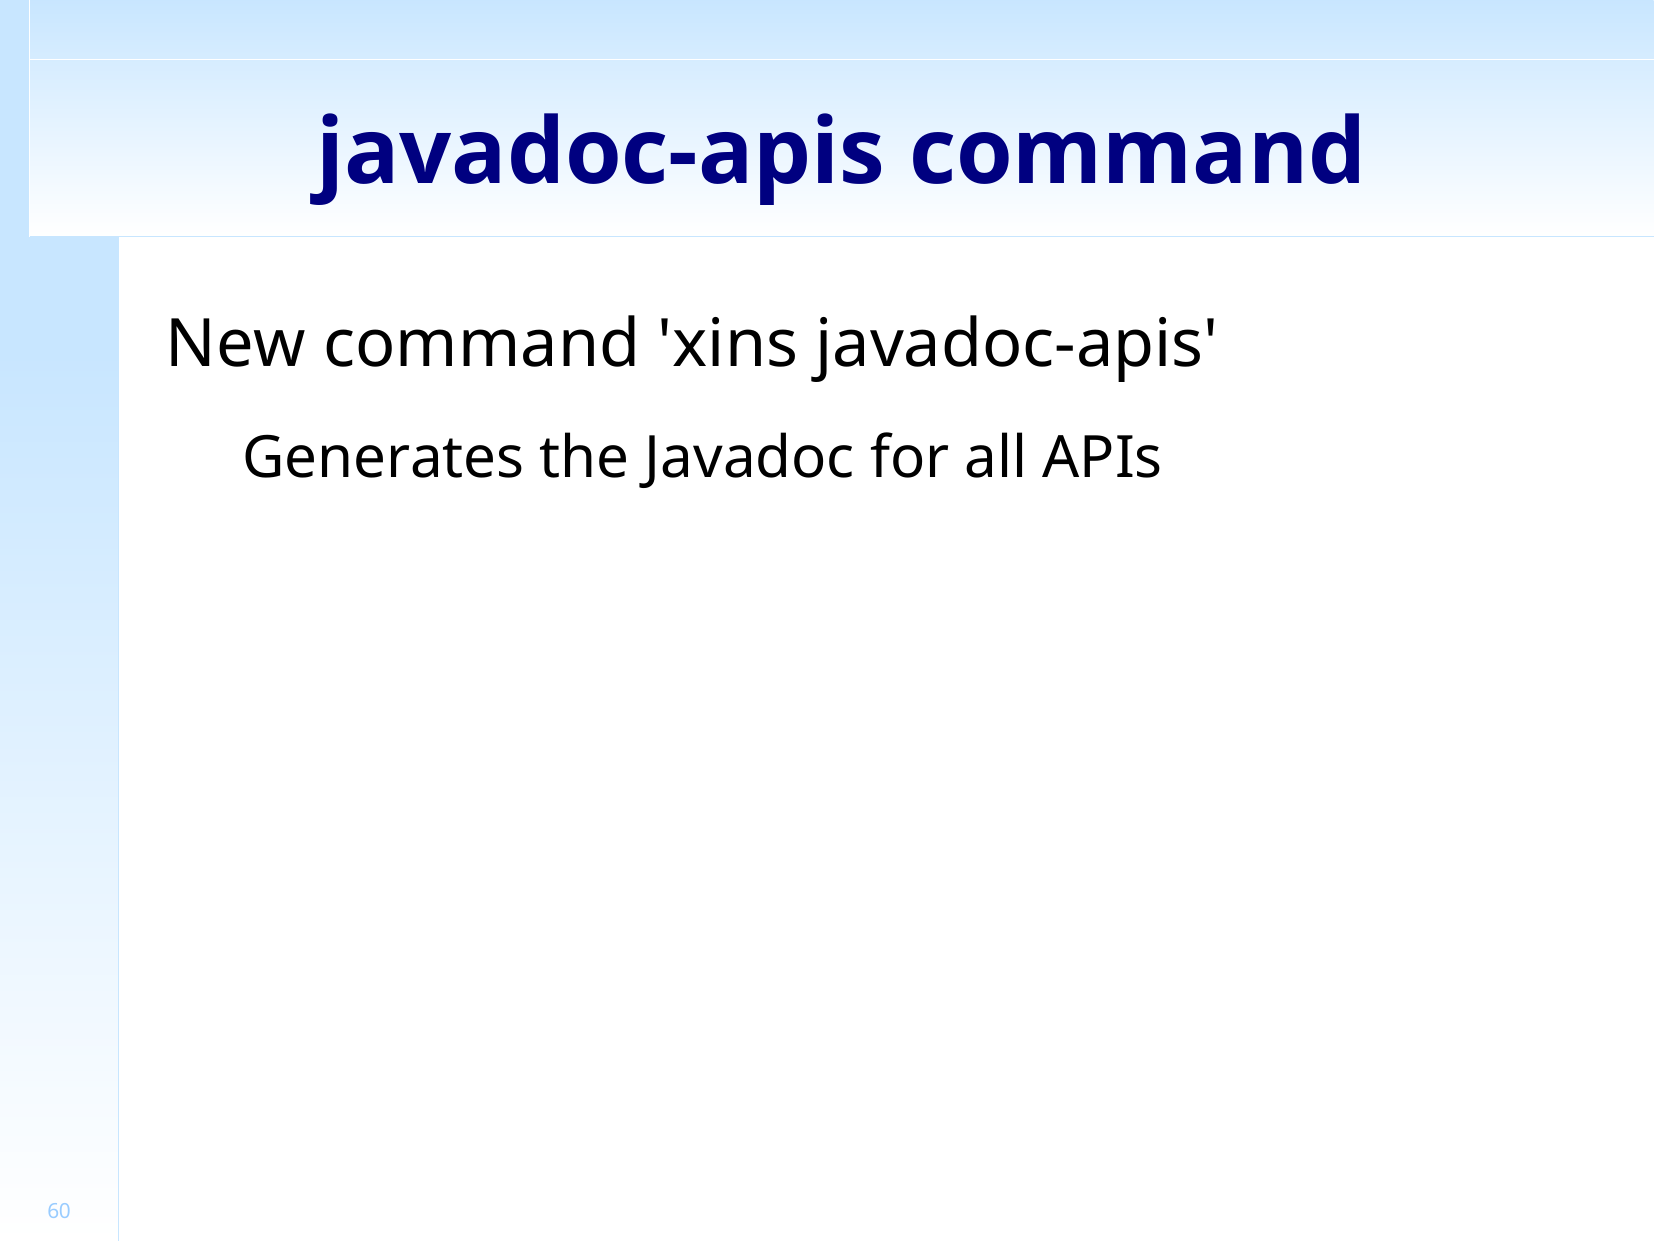

# javadoc-apis command
New command 'xins javadoc-apis'
Generates the Javadoc for all APIs